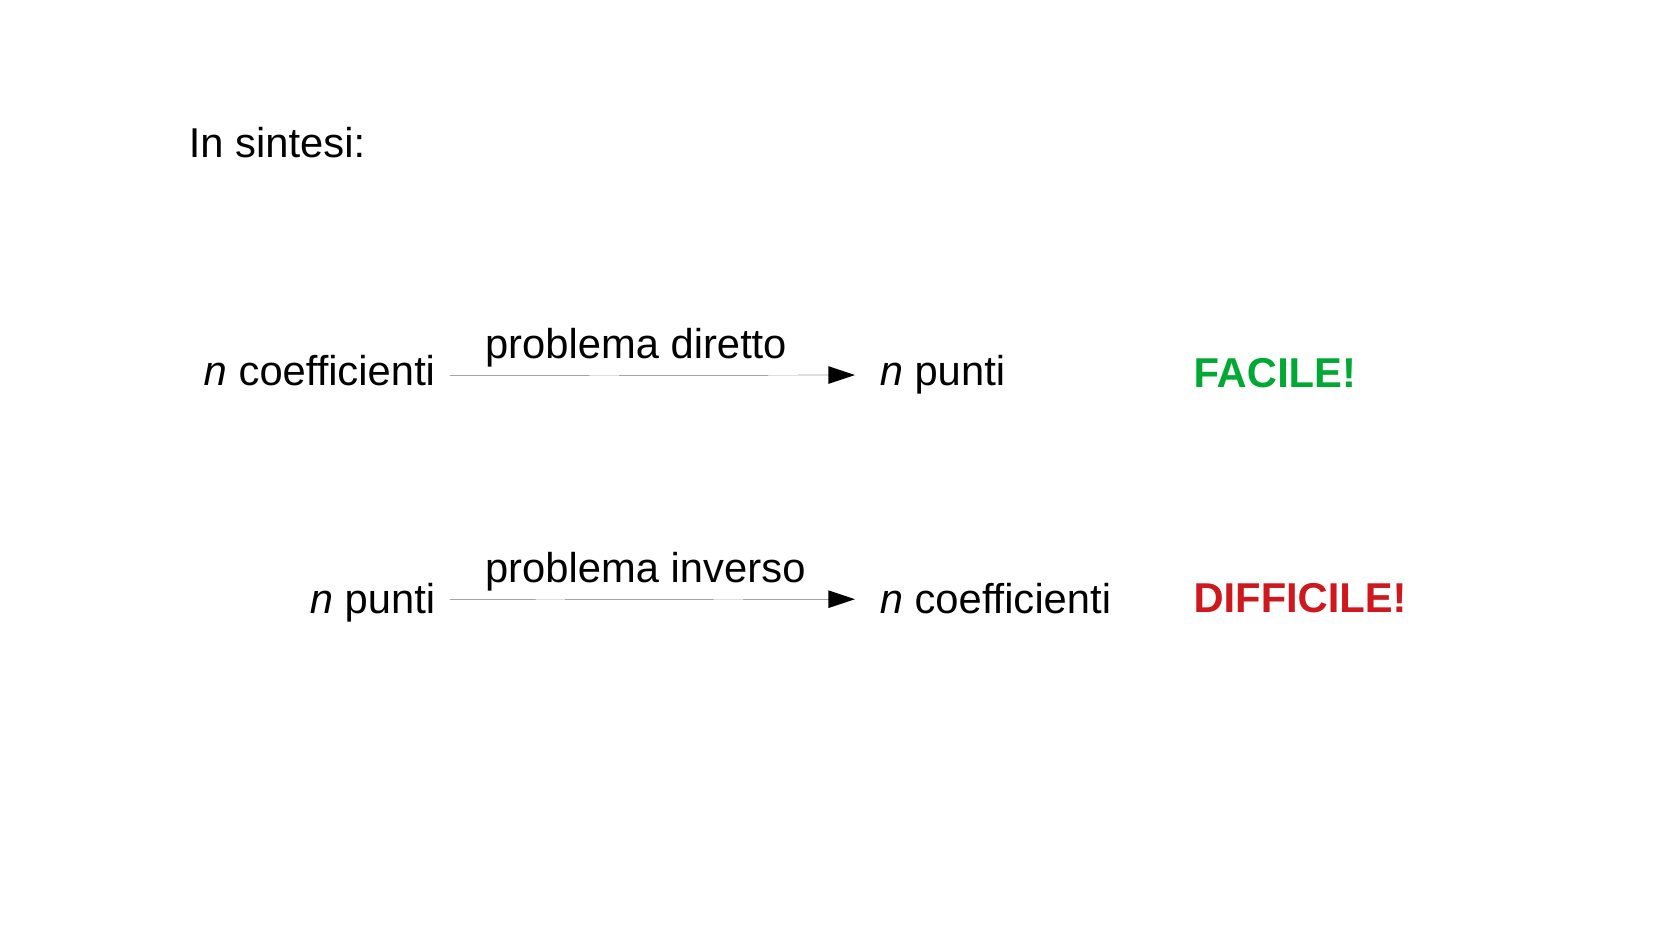

# In sintesi:
n coefficienti
n punti
n punti
n coefficienti
problema diretto
FACILE!
problema inverso
DIFFICILE!